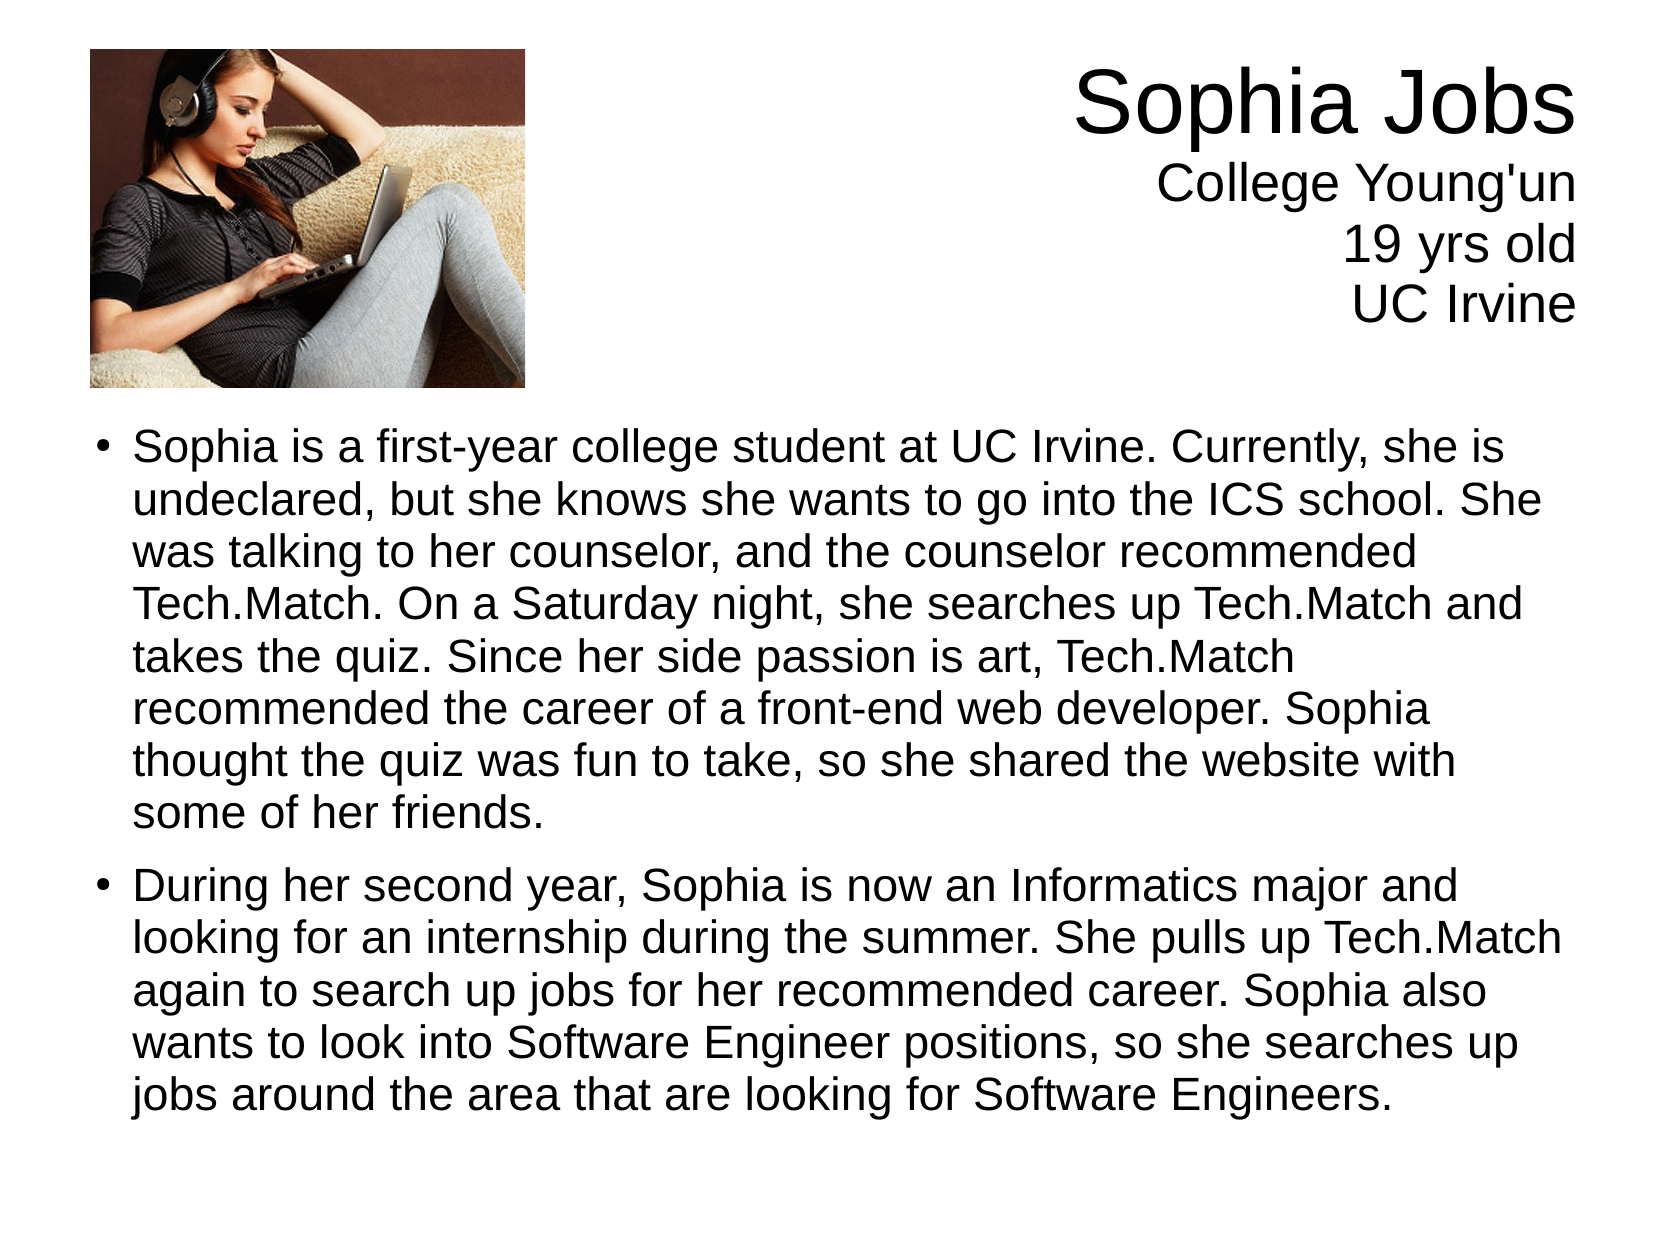

# Sophia Jobs College Young'un 19 yrs old UC Irvine
Sophia is a first-year college student at UC Irvine. Currently, she is undeclared, but she knows she wants to go into the ICS school. She was talking to her counselor, and the counselor recommended Tech.Match. On a Saturday night, she searches up Tech.Match and takes the quiz. Since her side passion is art, Tech.Match recommended the career of a front-end web developer. Sophia thought the quiz was fun to take, so she shared the website with some of her friends.
During her second year, Sophia is now an Informatics major and looking for an internship during the summer. She pulls up Tech.Match again to search up jobs for her recommended career. Sophia also wants to look into Software Engineer positions, so she searches up jobs around the area that are looking for Software Engineers.